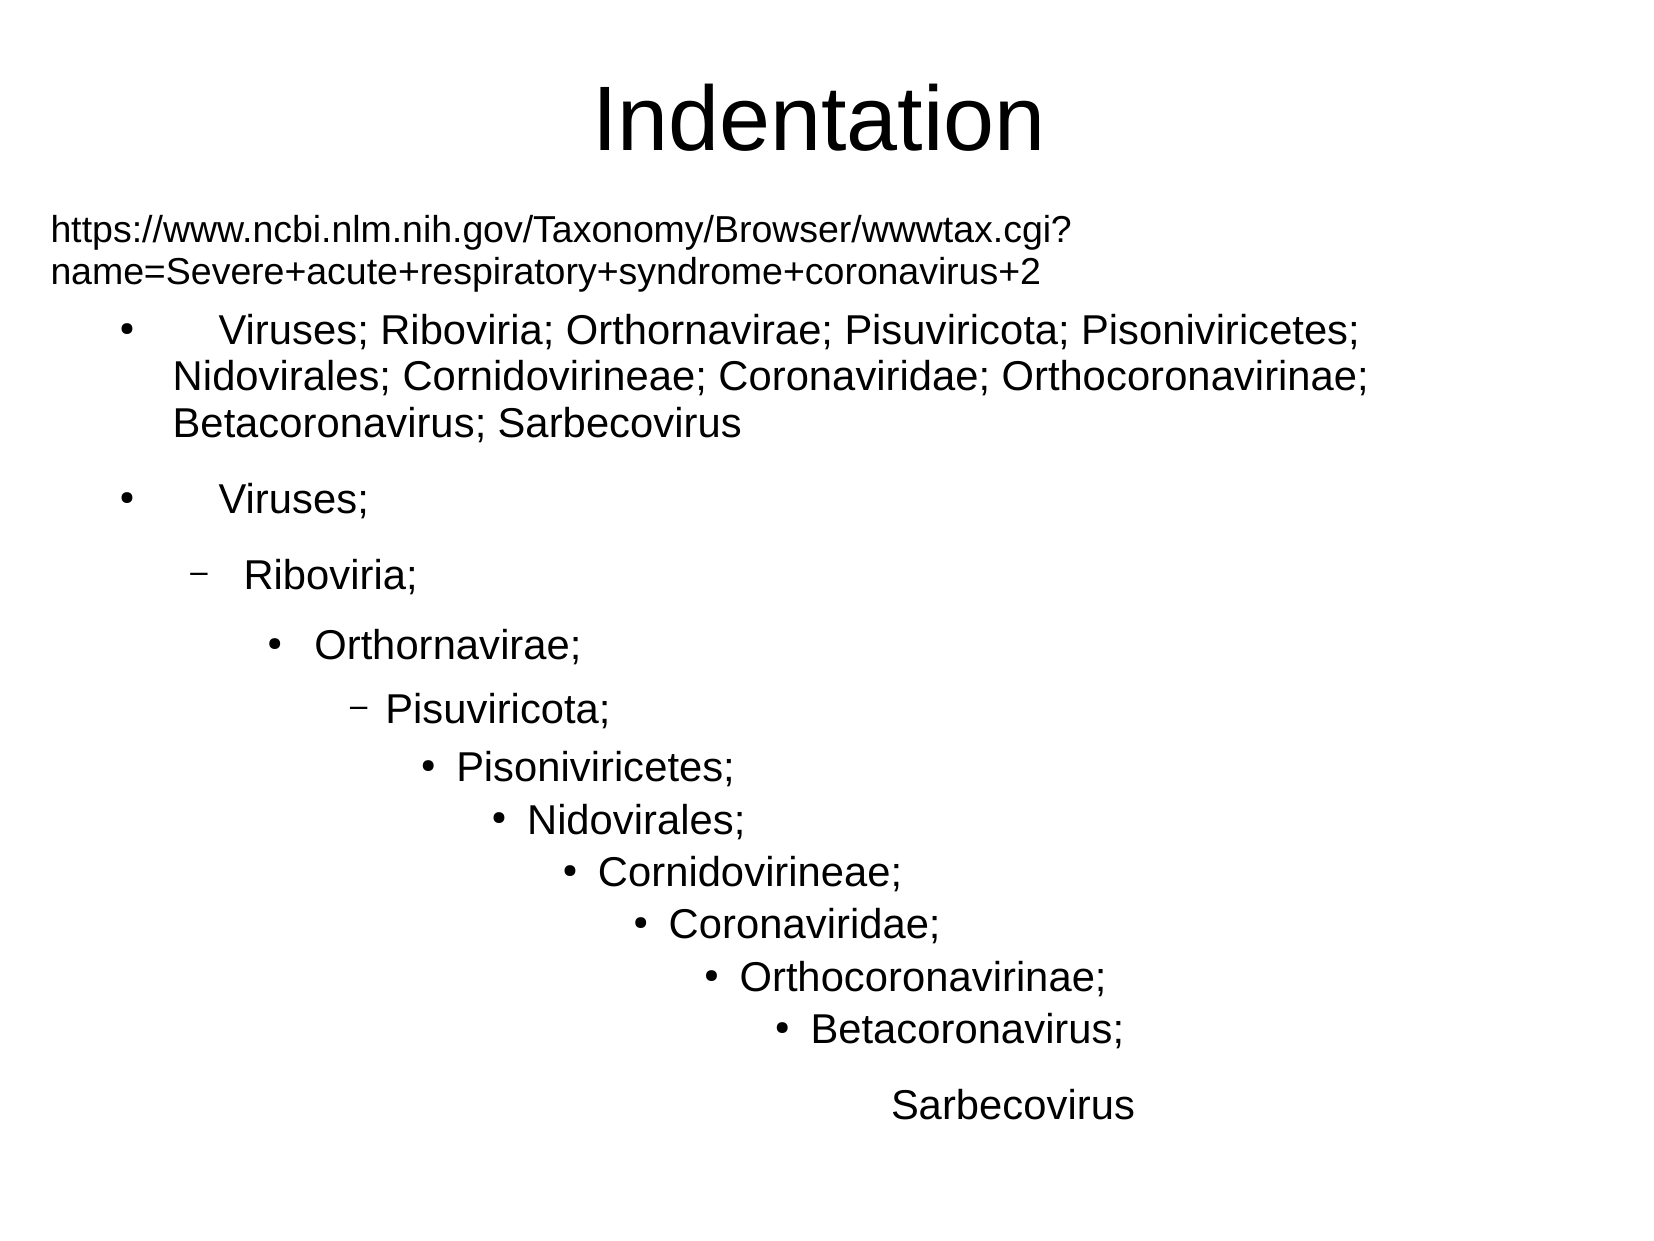

Indentation
https://www.ncbi.nlm.nih.gov/Taxonomy/Browser/wwwtax.cgi?name=Severe+acute+respiratory+syndrome+coronavirus+2
# Viruses; Riboviria; Orthornavirae; Pisuviricota; Pisoniviricetes; Nidovirales; Cornidovirineae; Coronaviridae; Orthocoronavirinae; Betacoronavirus; Sarbecovirus
 Viruses;
Riboviria;
Orthornavirae;
Pisuviricota;
Pisoniviricetes;
Nidovirales;
Cornidovirineae;
Coronaviridae;
Orthocoronavirinae;
Betacoronavirus;
 Sarbecovirus